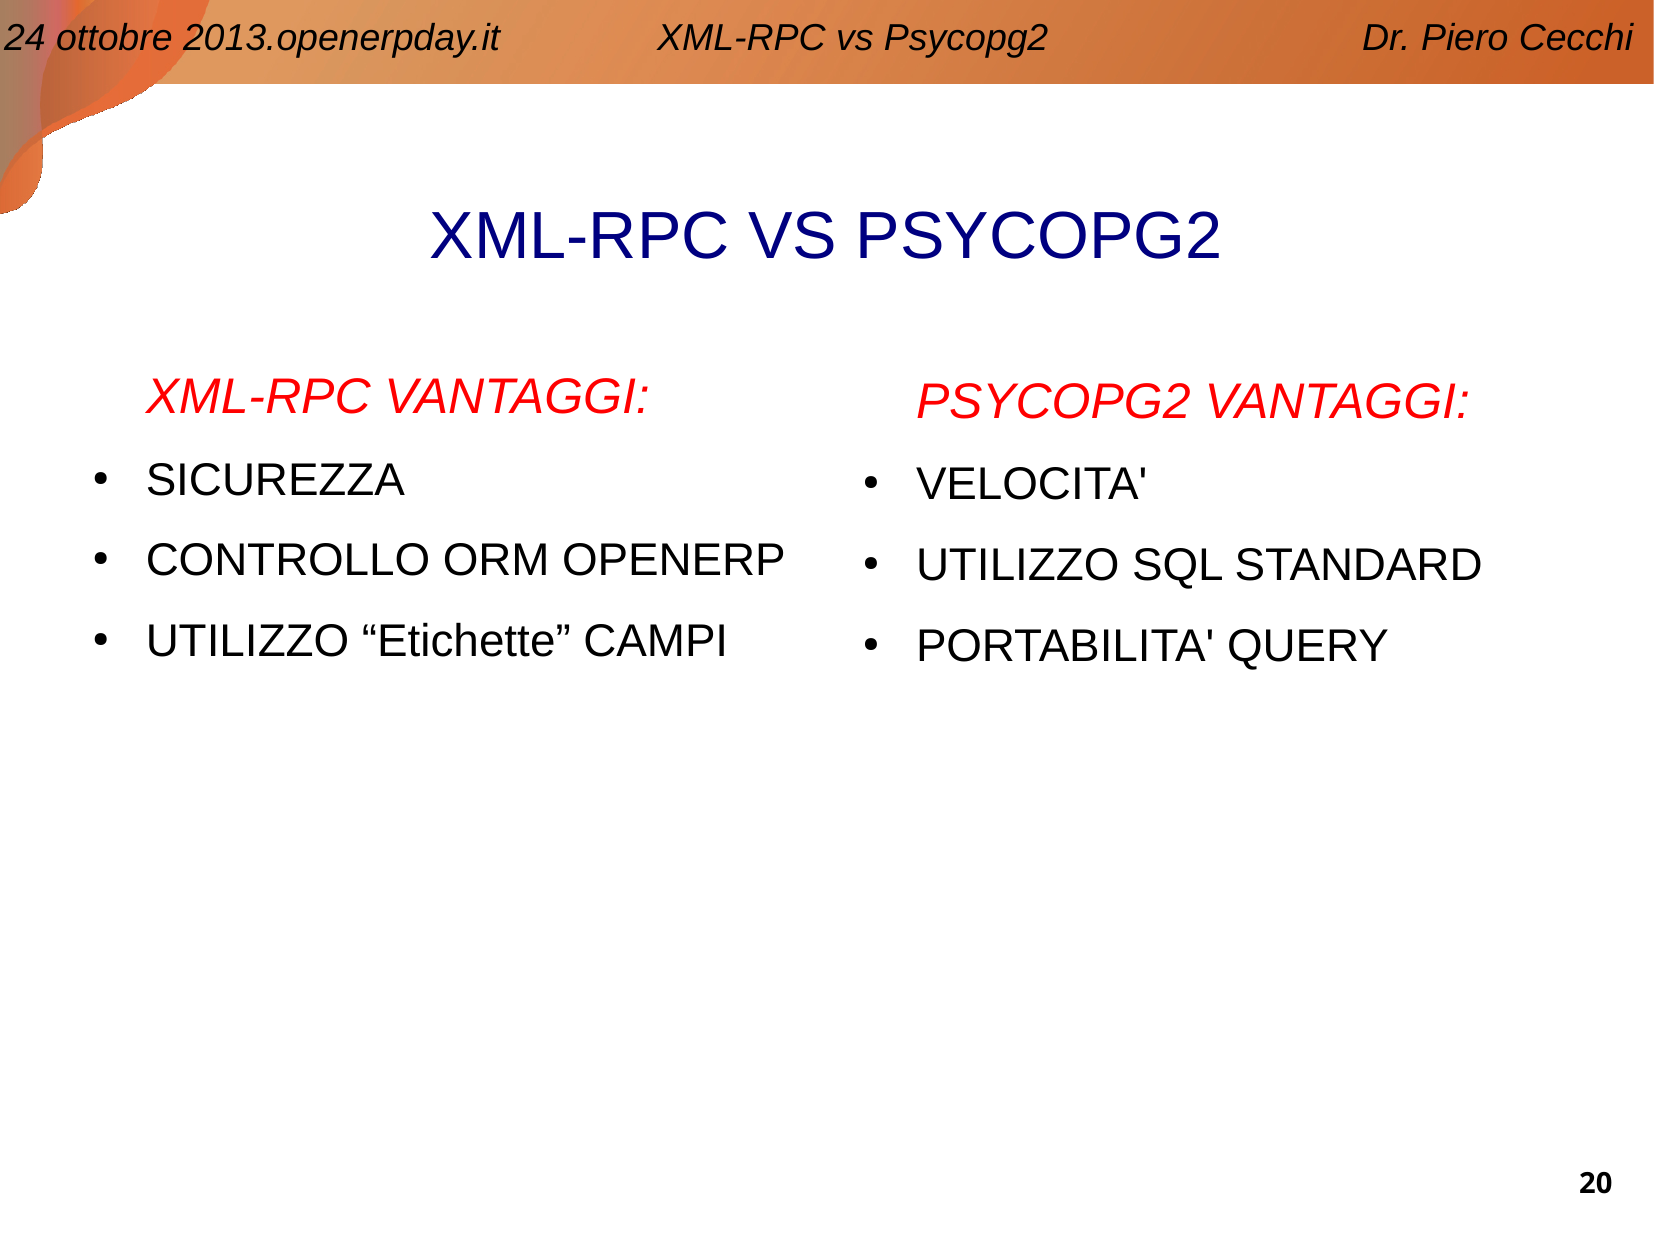

# XML-RPC VS PSYCOPG2
XML-RPC VANTAGGI:
SICUREZZA
CONTROLLO ORM OPENERP
UTILIZZO “Etichette” CAMPI
PSYCOPG2 VANTAGGI:
VELOCITA'
UTILIZZO SQL STANDARD
PORTABILITA' QUERY